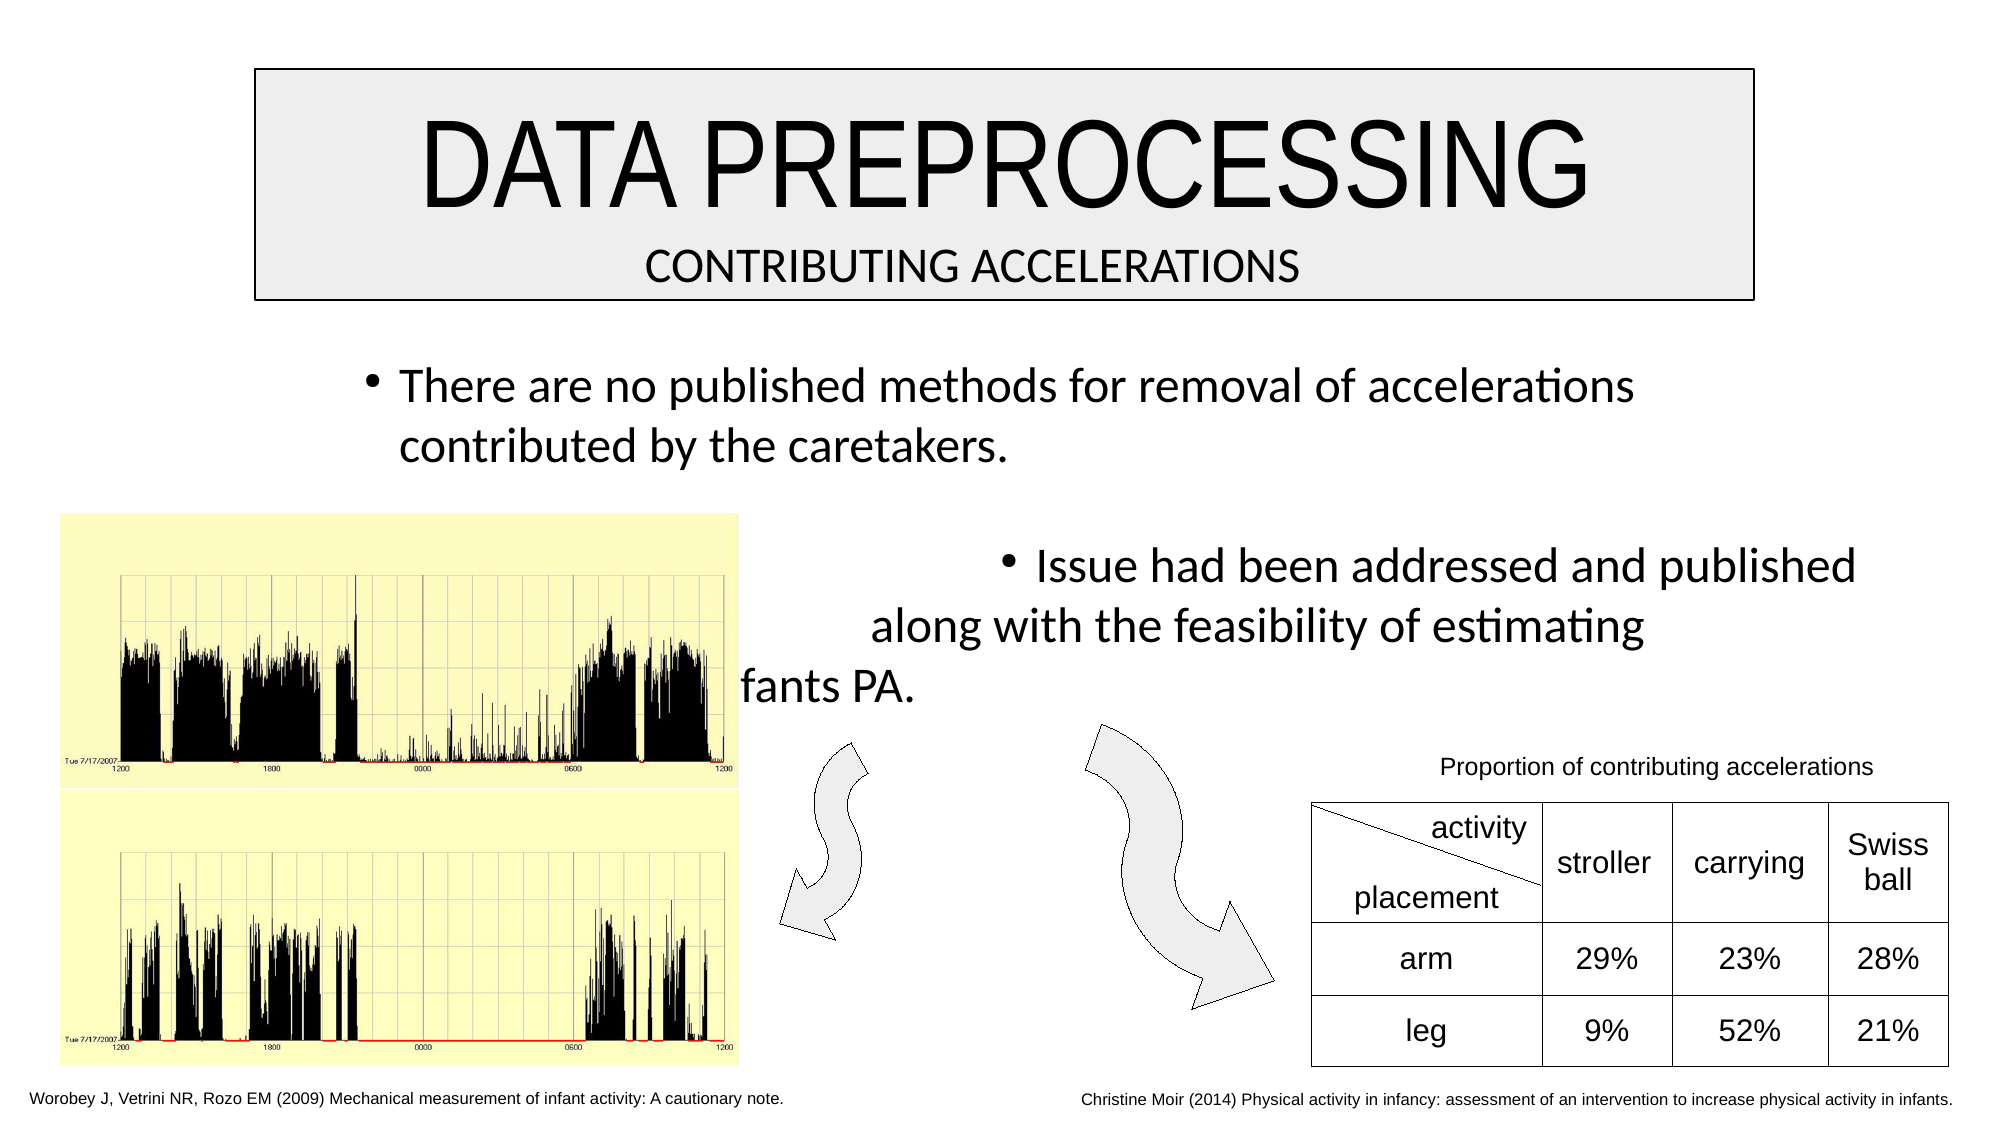

DATA PREPROCESSING
					CONTRIBUTING ACCELERATIONS
There are no published methods for removal of accelerations contributed by the caretakers.
Issue had been addressed and published
 along with the feasibility of estimating
 infants PA.
Proportion of contributing accelerations
| activity placement | stroller | carrying | Swiss ball |
| --- | --- | --- | --- |
| arm | 29% | 23% | 28% |
| leg | 9% | 52% | 21% |
Worobey J, Vetrini NR, Rozo EM (2009) Mechanical measurement of infant activity: A cautionary note.
Christine Moir (2014) Physical activity in infancy: assessment of an intervention to increase physical activity in infants.